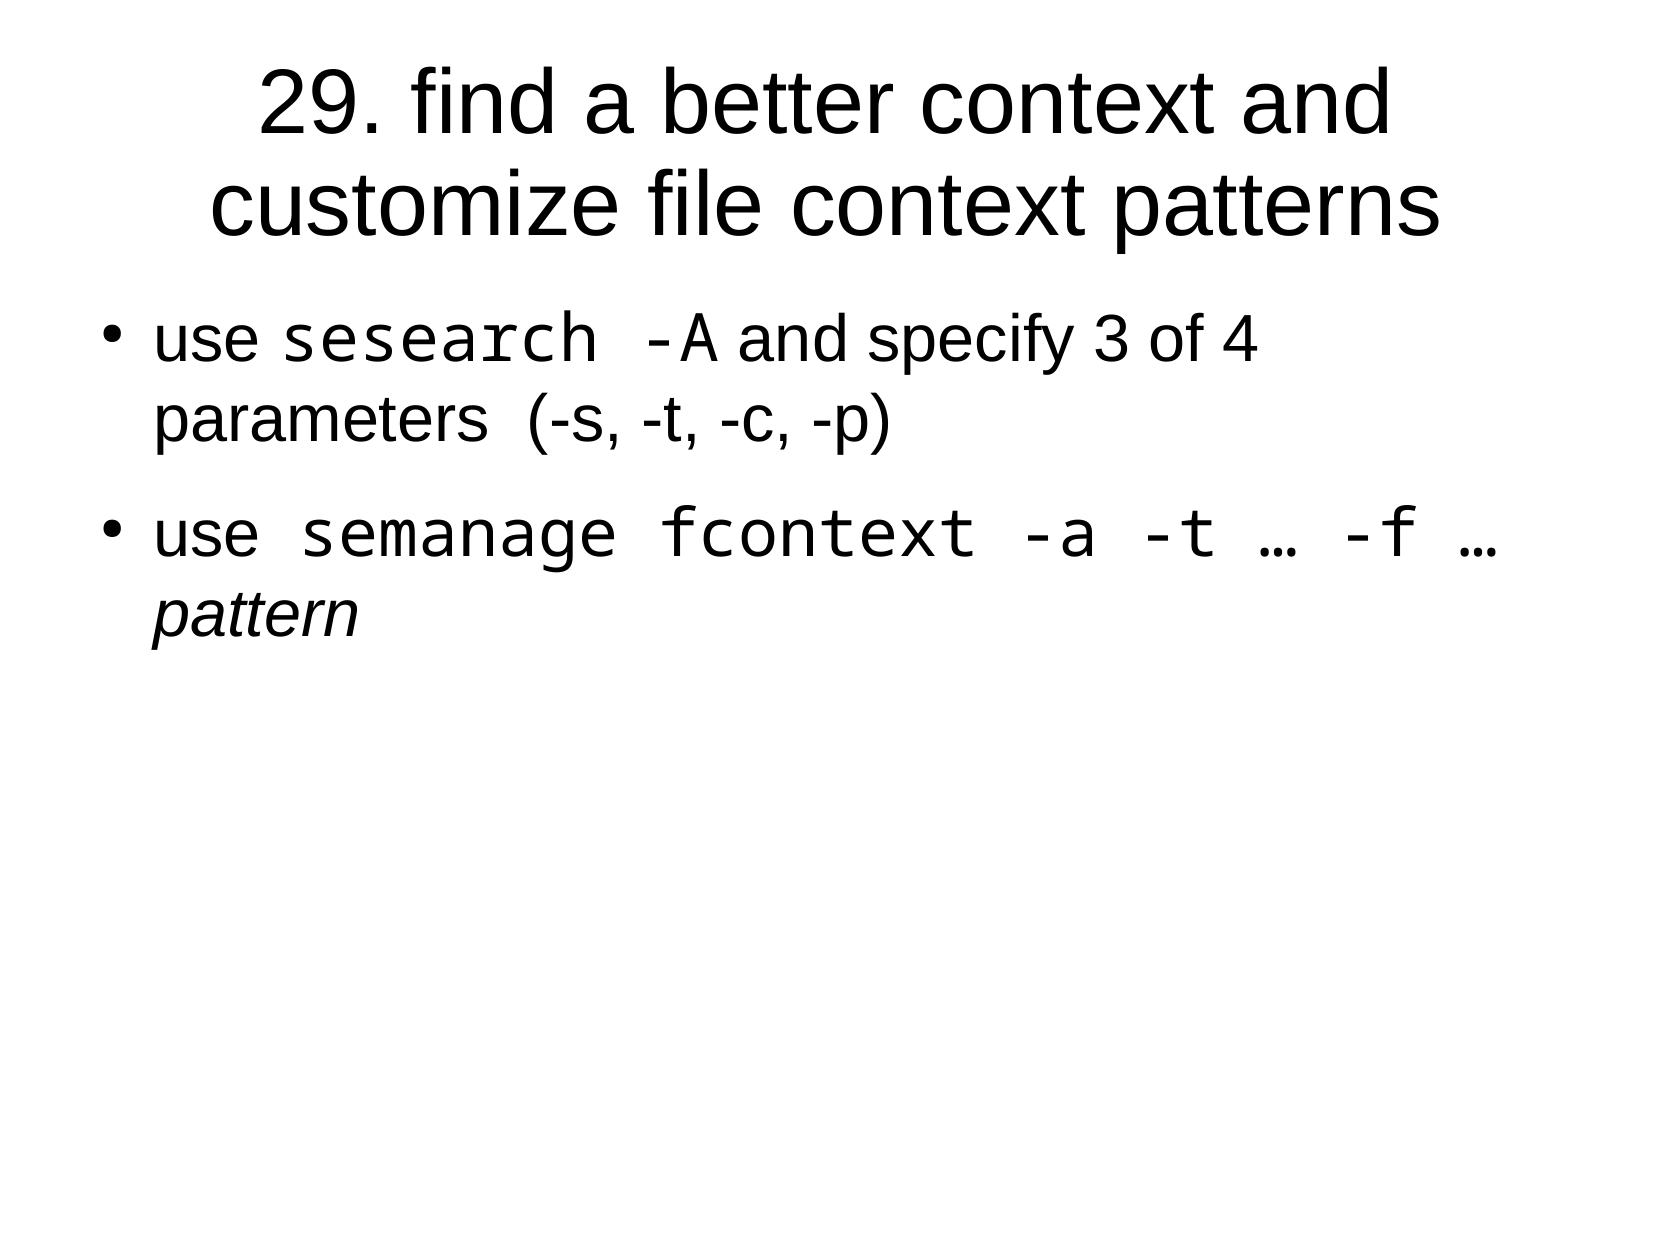

# 29. find a better context and customize file context patterns
use sesearch -A and specify 3 of 4 parameters (-s, -t, -c, -p)
use semanage fcontext -a -t … -f … pattern